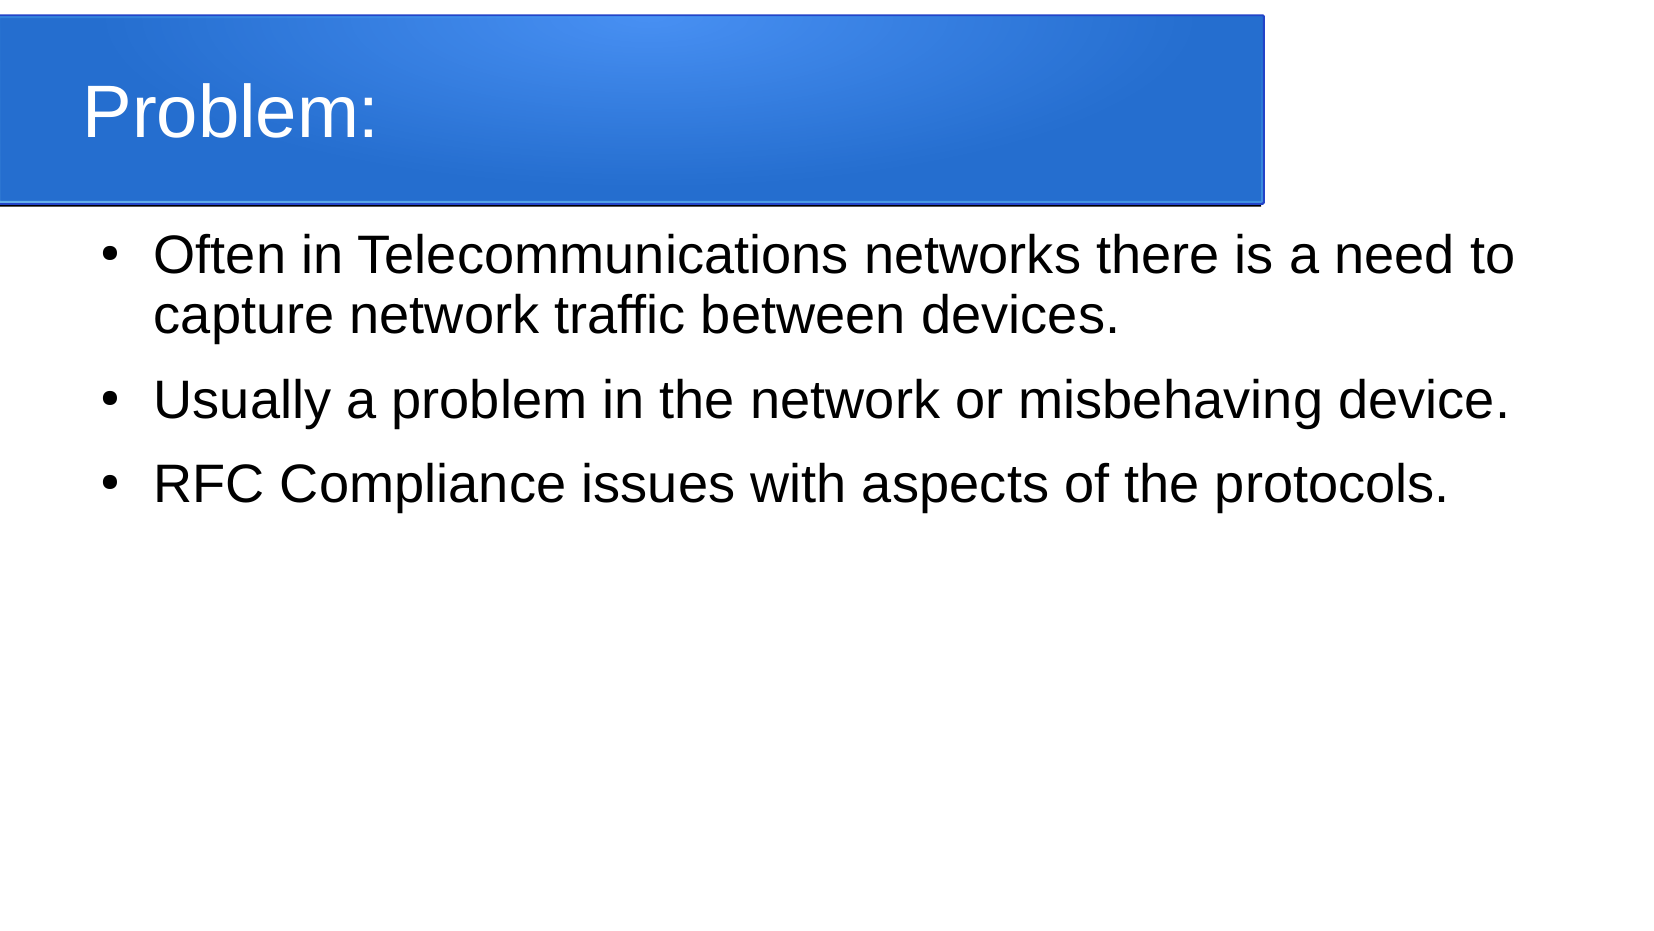

# Problem:
Often in Telecommunications networks there is a need to capture network traffic between devices.
Usually a problem in the network or misbehaving device.
RFC Compliance issues with aspects of the protocols.